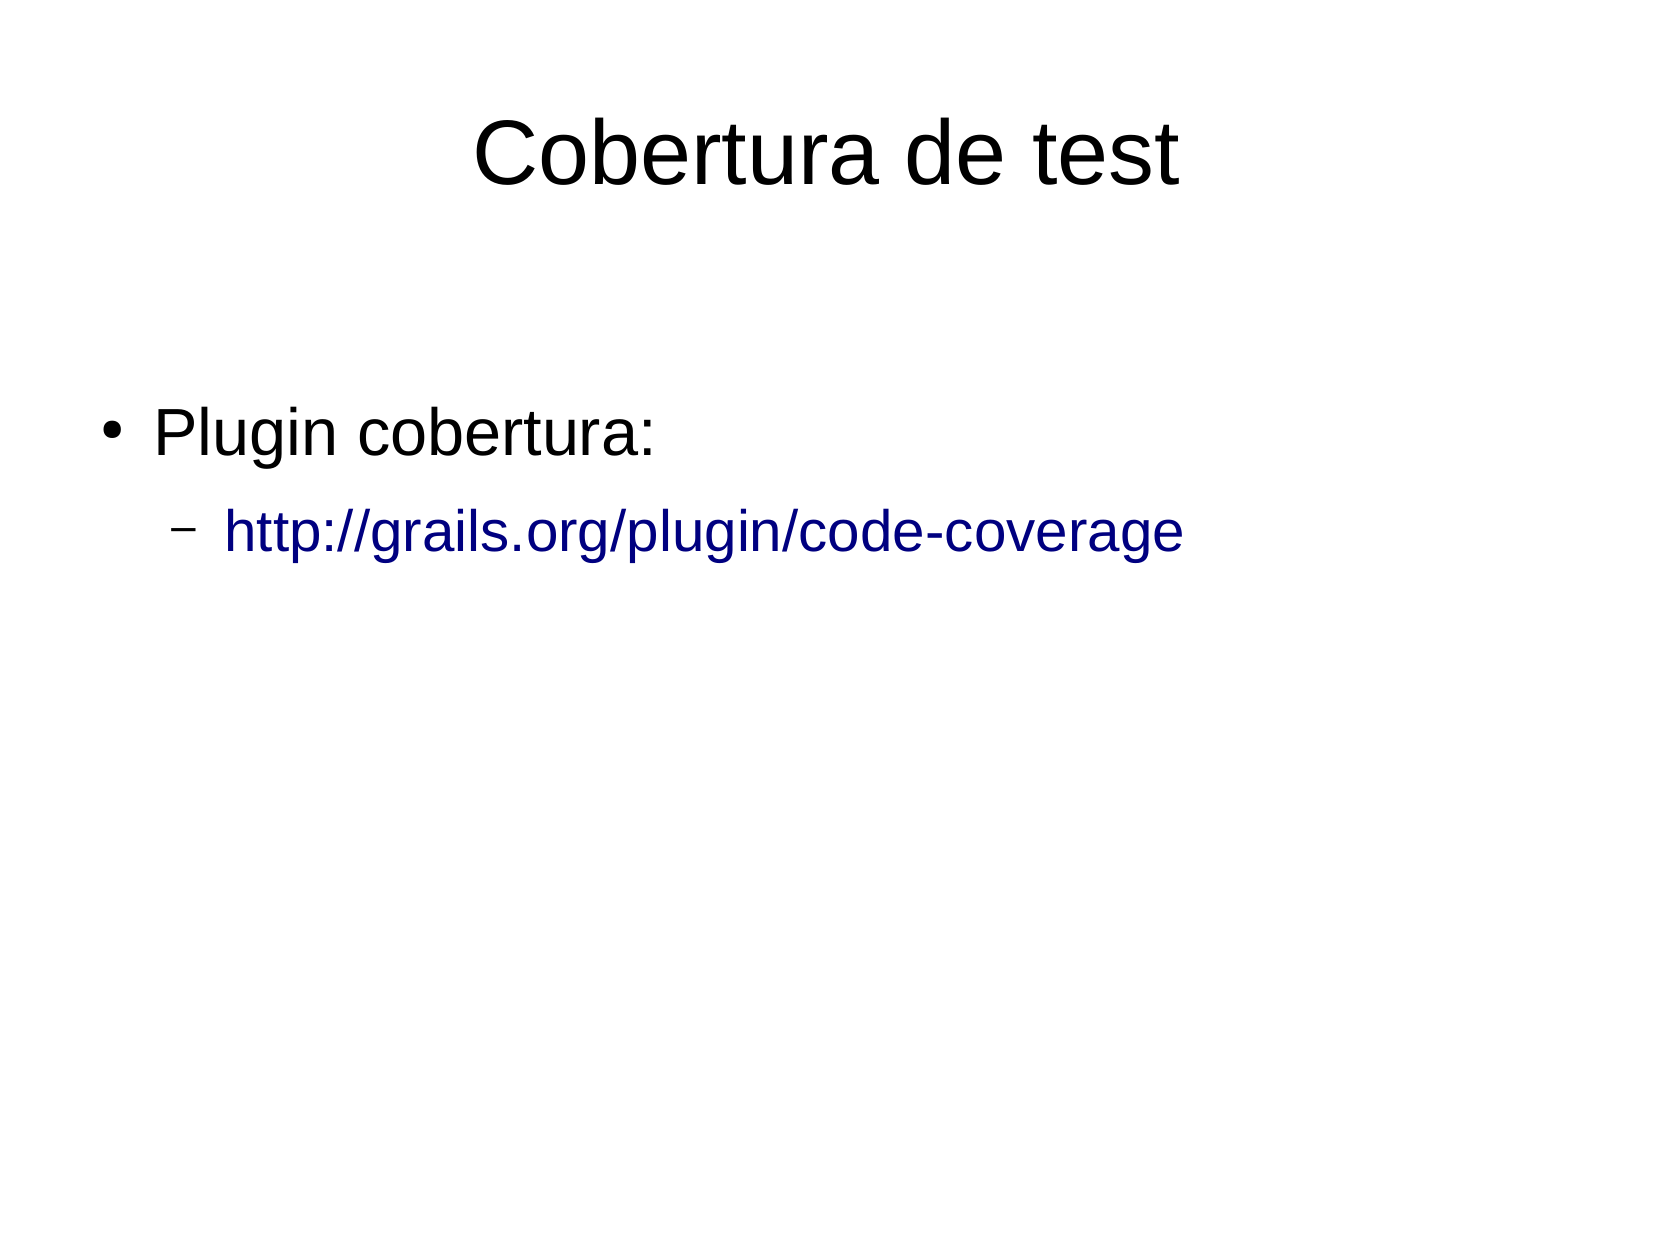

# Cobertura de test
Plugin cobertura:
http://grails.org/plugin/code-coverage